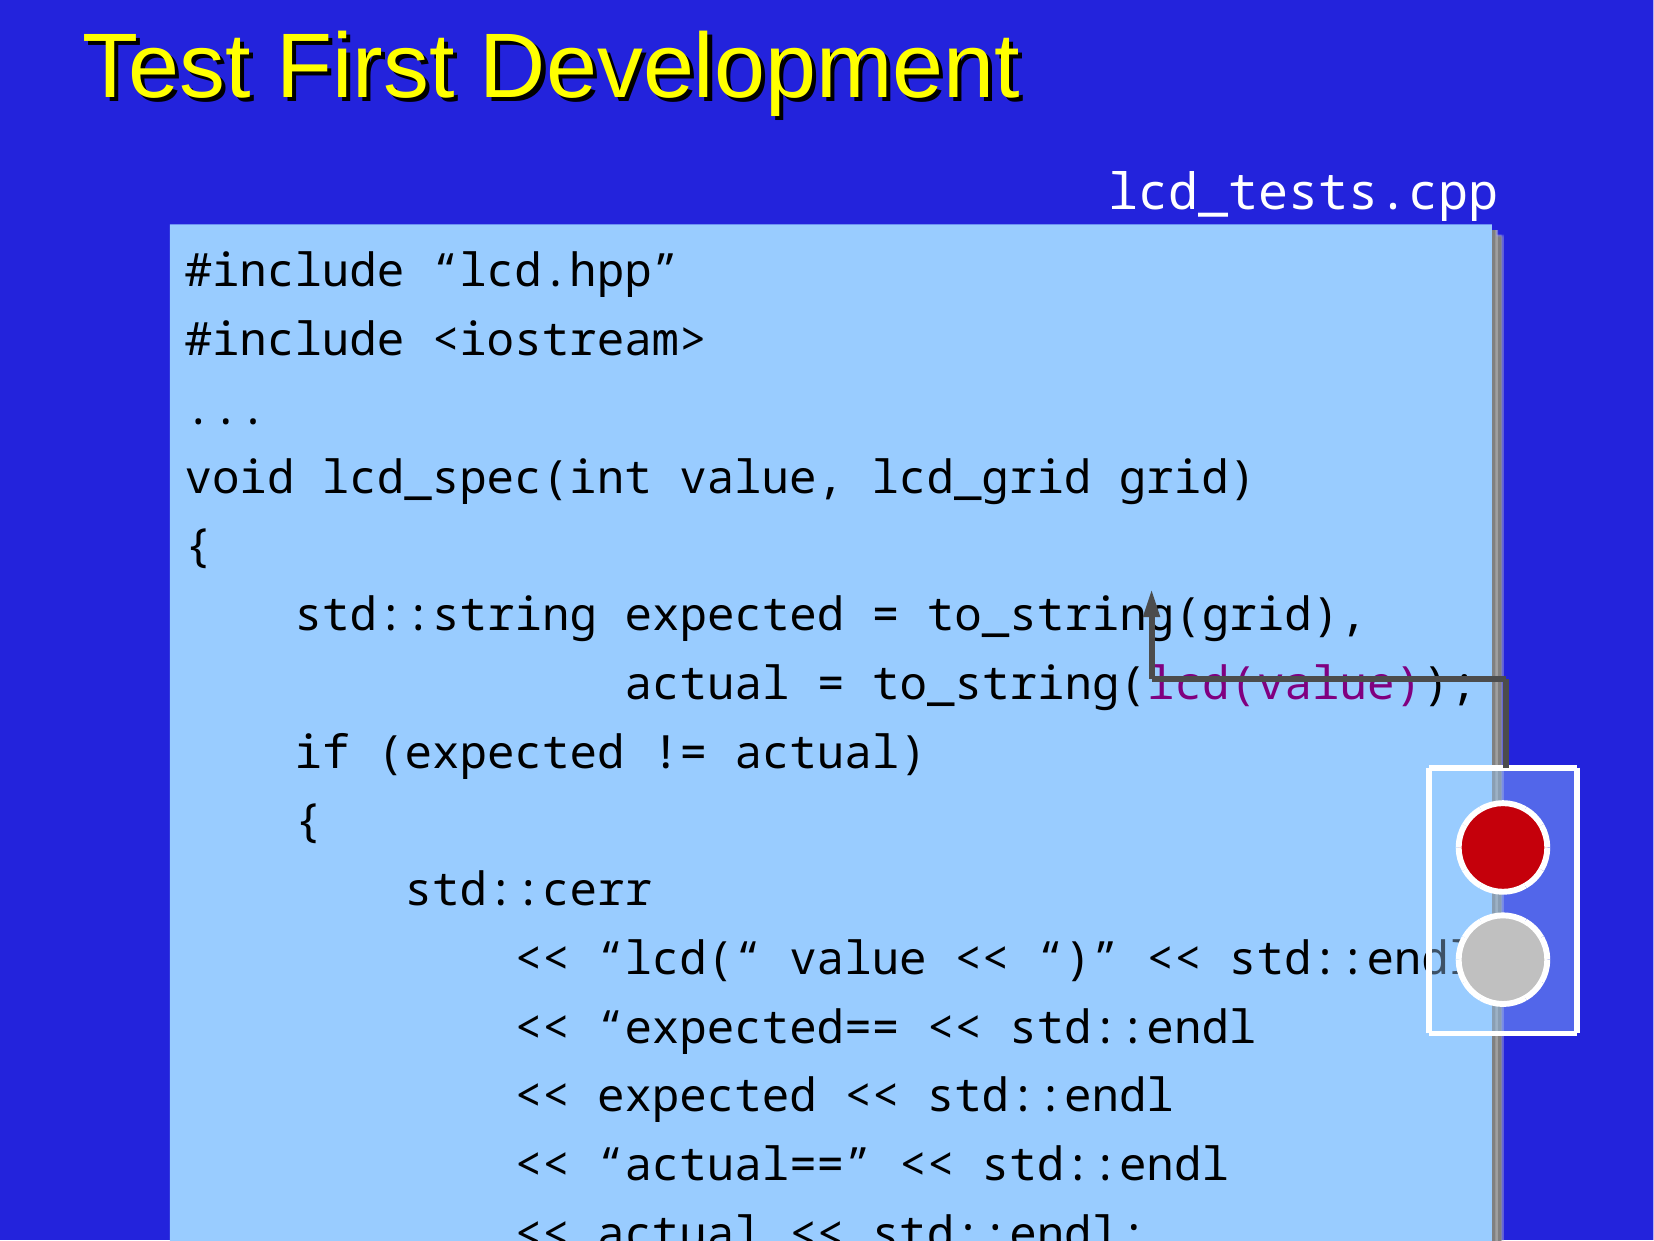

# Test First Development
lcd_tests.cpp
#include “lcd.hpp”
#include <iostream>
...
void lcd_spec(int value, lcd_grid grid)
{
 std::string expected = to_string(grid),
 actual = to_string(lcd(value));
 if (expected != actual)
 {
 std::cerr
 << “lcd(“ value << “)” << std::endl
 << “expected== << std::endl
 << expected << std::endl
 << “actual==” << std::endl
 << actual << std::endl;
 std::exit(EXIT_FAILURE);
 }
}